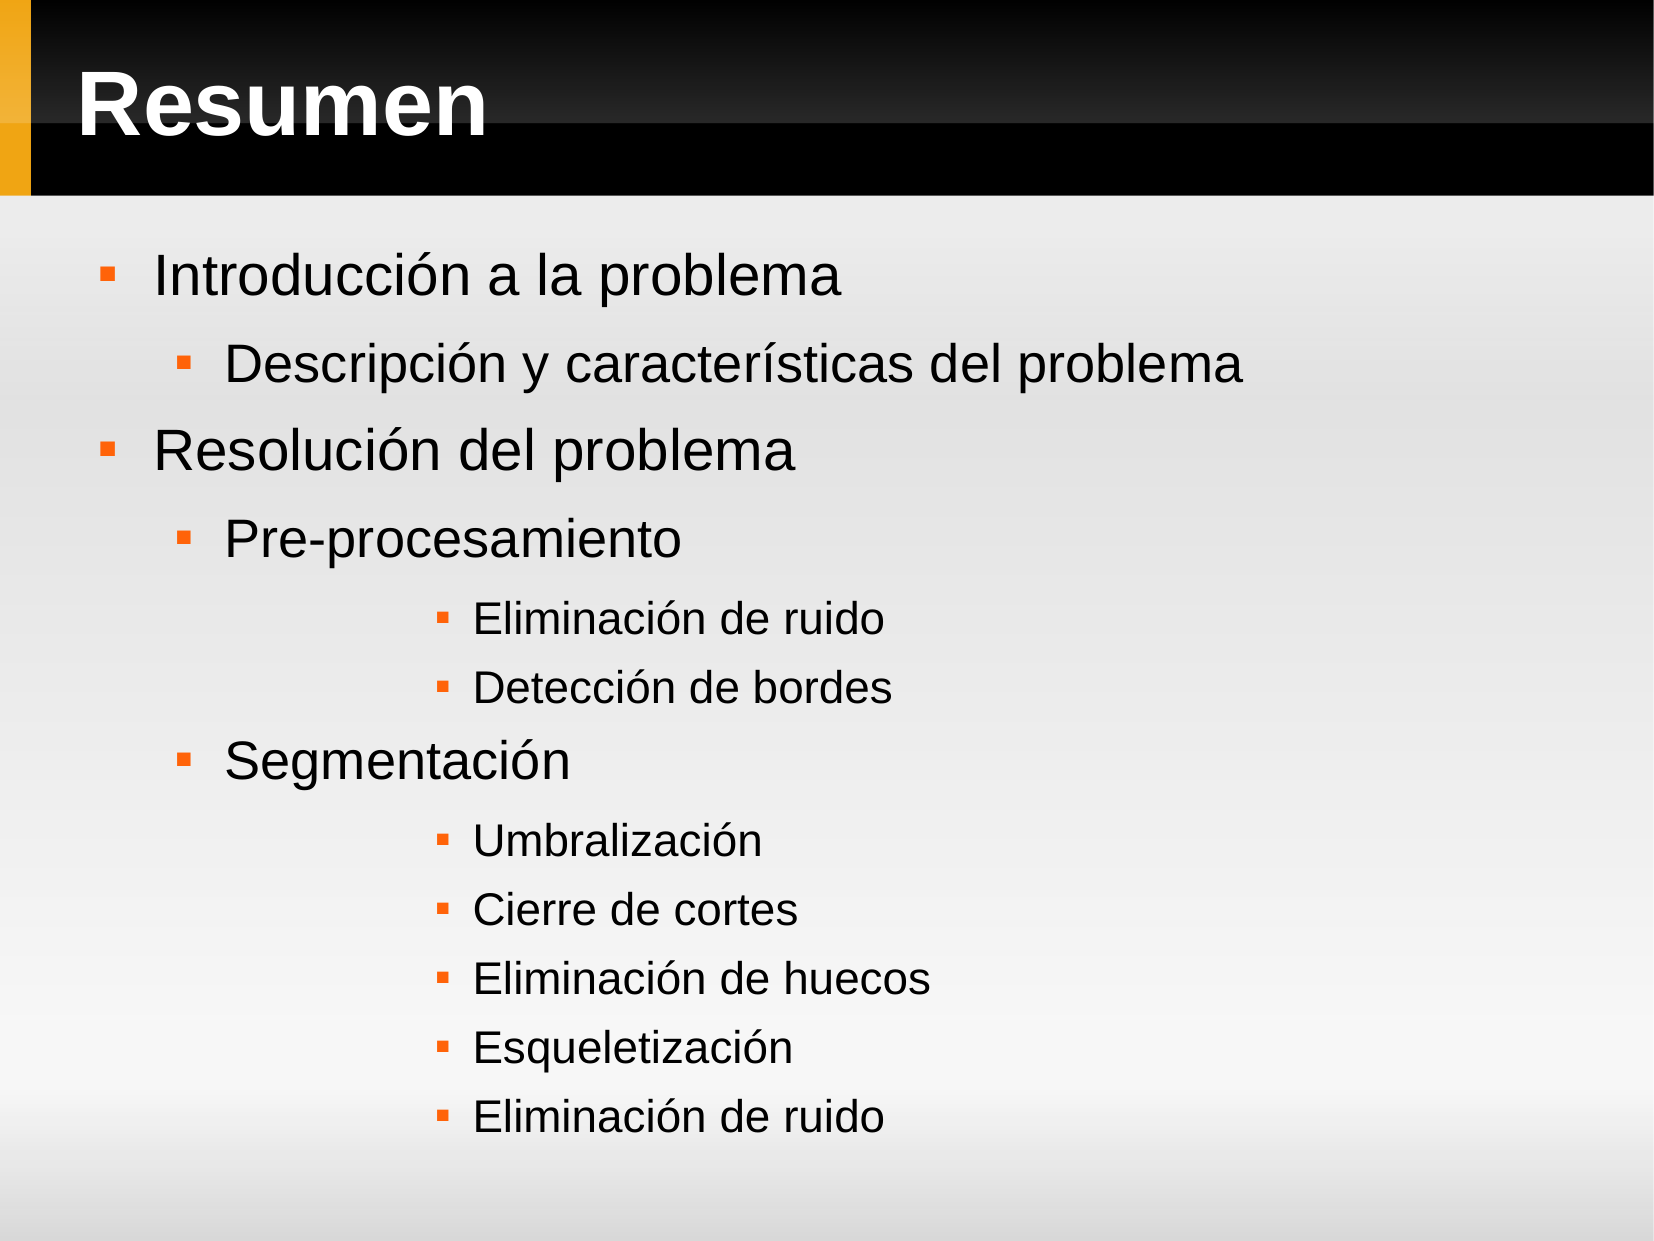

# Resumen
Introducción a la problema
Descripción y características del problema
Resolución del problema
Pre-procesamiento
Eliminación de ruido
Detección de bordes
Segmentación
Umbralización
Cierre de cortes
Eliminación de huecos
Esqueletización
Eliminación de ruido